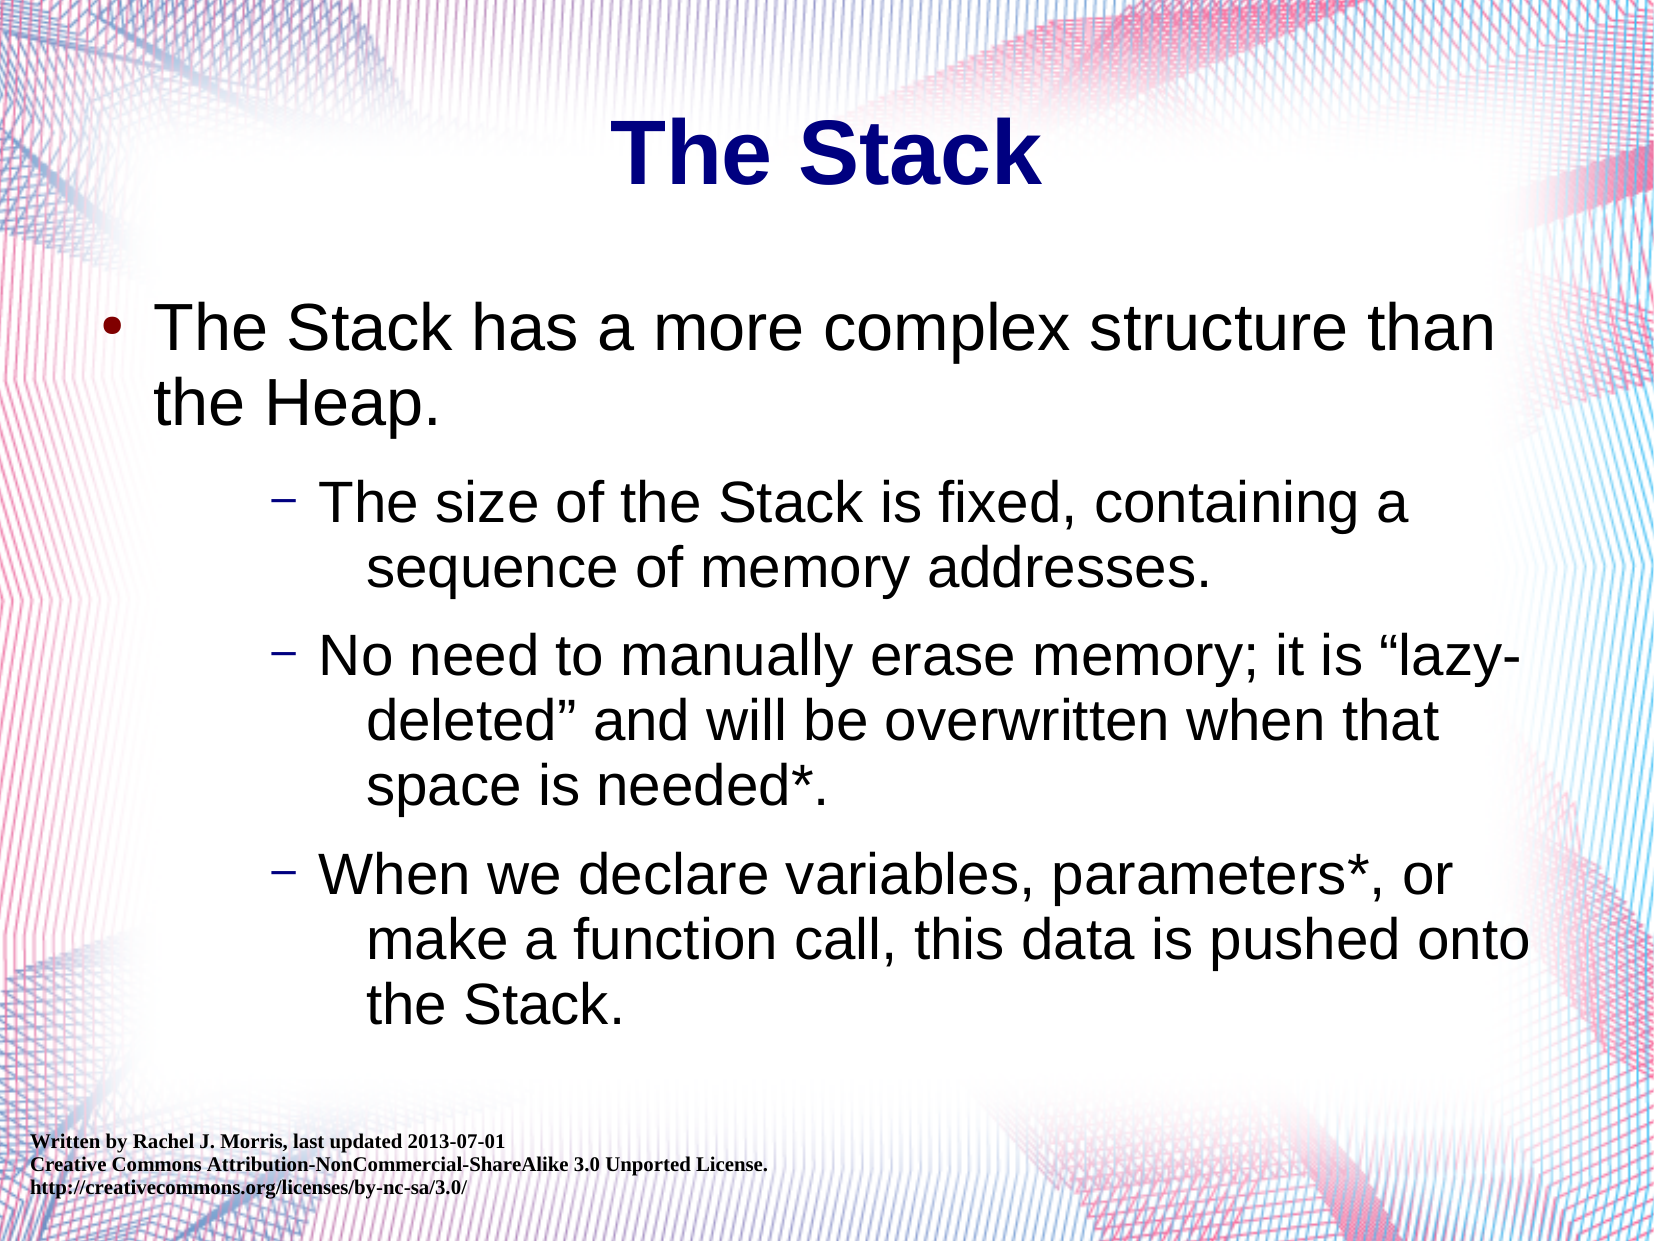

# The Stack
The Stack has a more complex structure than the Heap.
The size of the Stack is fixed, containing a sequence of memory addresses.
No need to manually erase memory; it is “lazy-deleted” and will be overwritten when that space is needed*.
When we declare variables, parameters*, or make a function call, this data is pushed onto the Stack.